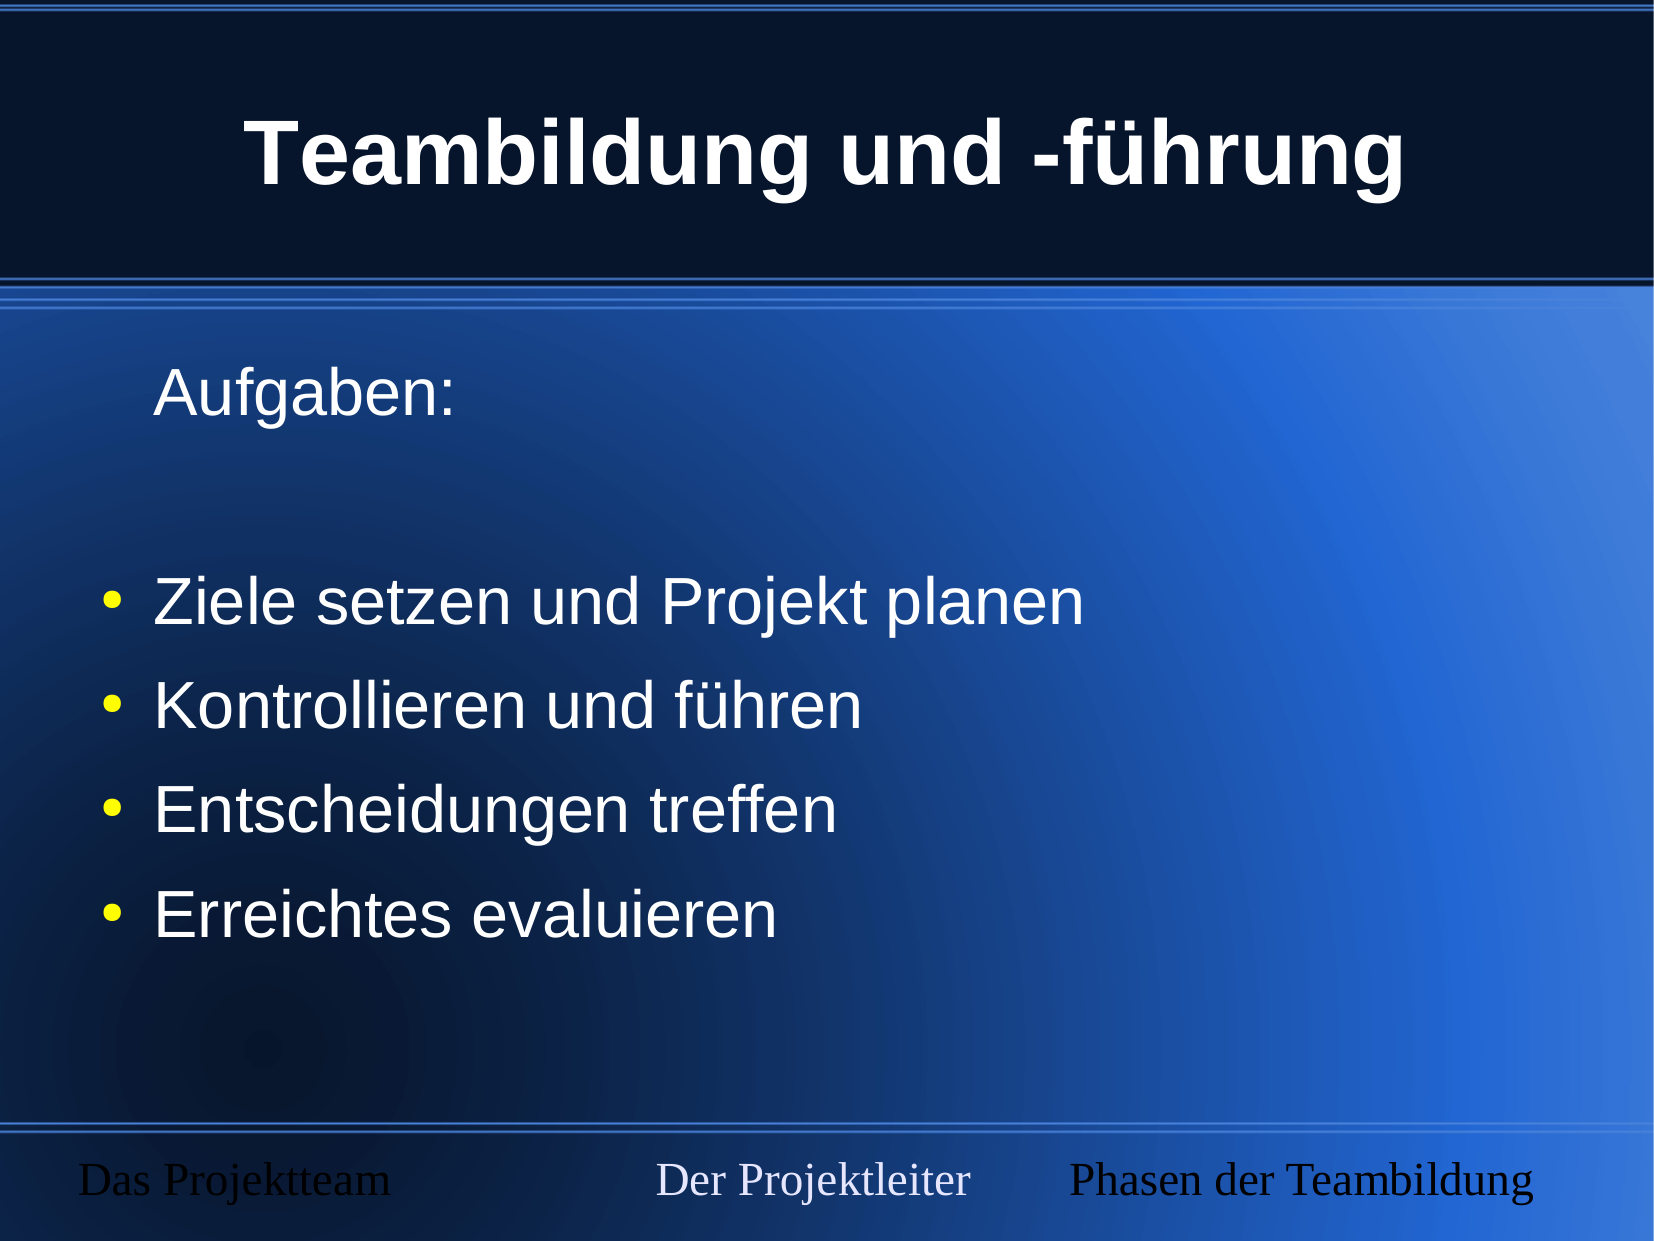

# Teambildung und -führung
Aufgaben:
Ziele setzen und Projekt planen
Kontrollieren und führen
Entscheidungen treffen
Erreichtes evaluieren